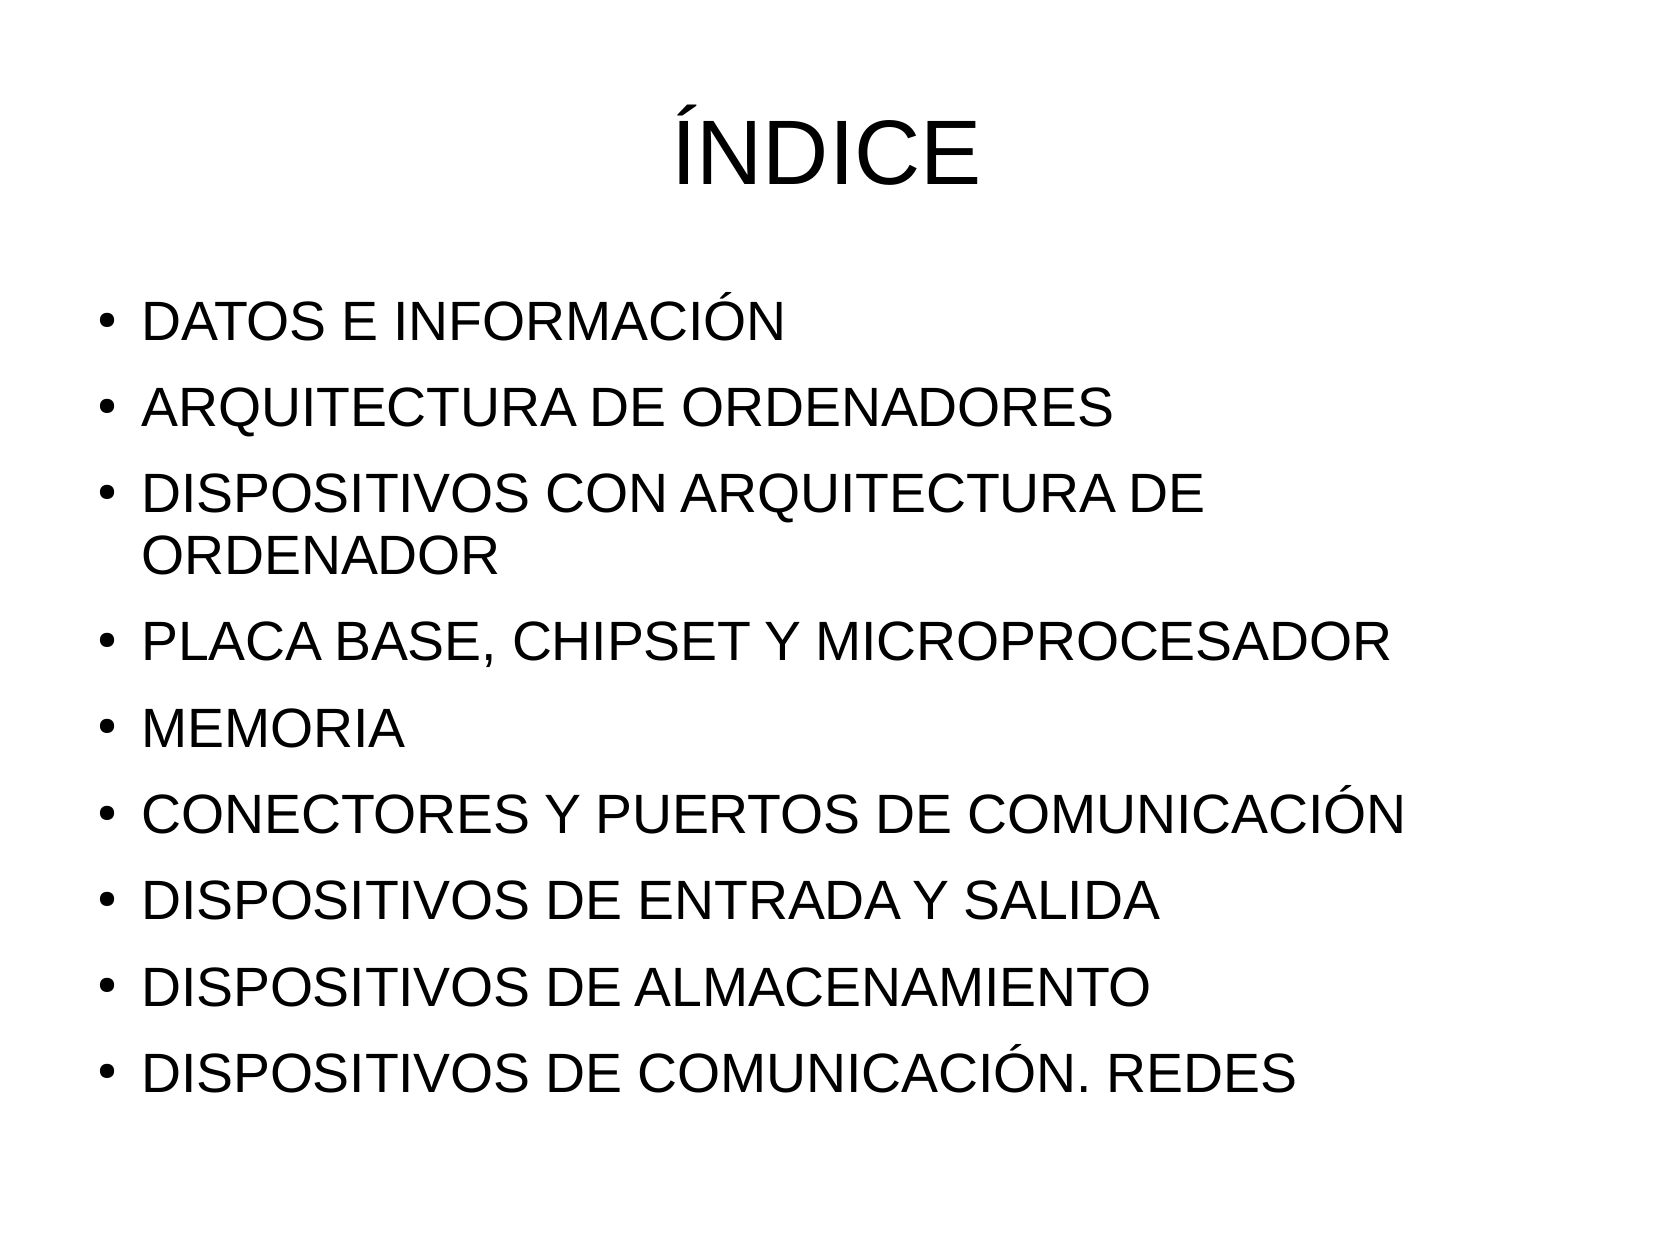

# ÍNDICE
DATOS E INFORMACIÓN
ARQUITECTURA DE ORDENADORES
DISPOSITIVOS CON ARQUITECTURA DE ORDENADOR
PLACA BASE, CHIPSET Y MICROPROCESADOR
MEMORIA
CONECTORES Y PUERTOS DE COMUNICACIÓN
DISPOSITIVOS DE ENTRADA Y SALIDA
DISPOSITIVOS DE ALMACENAMIENTO
DISPOSITIVOS DE COMUNICACIÓN. REDES